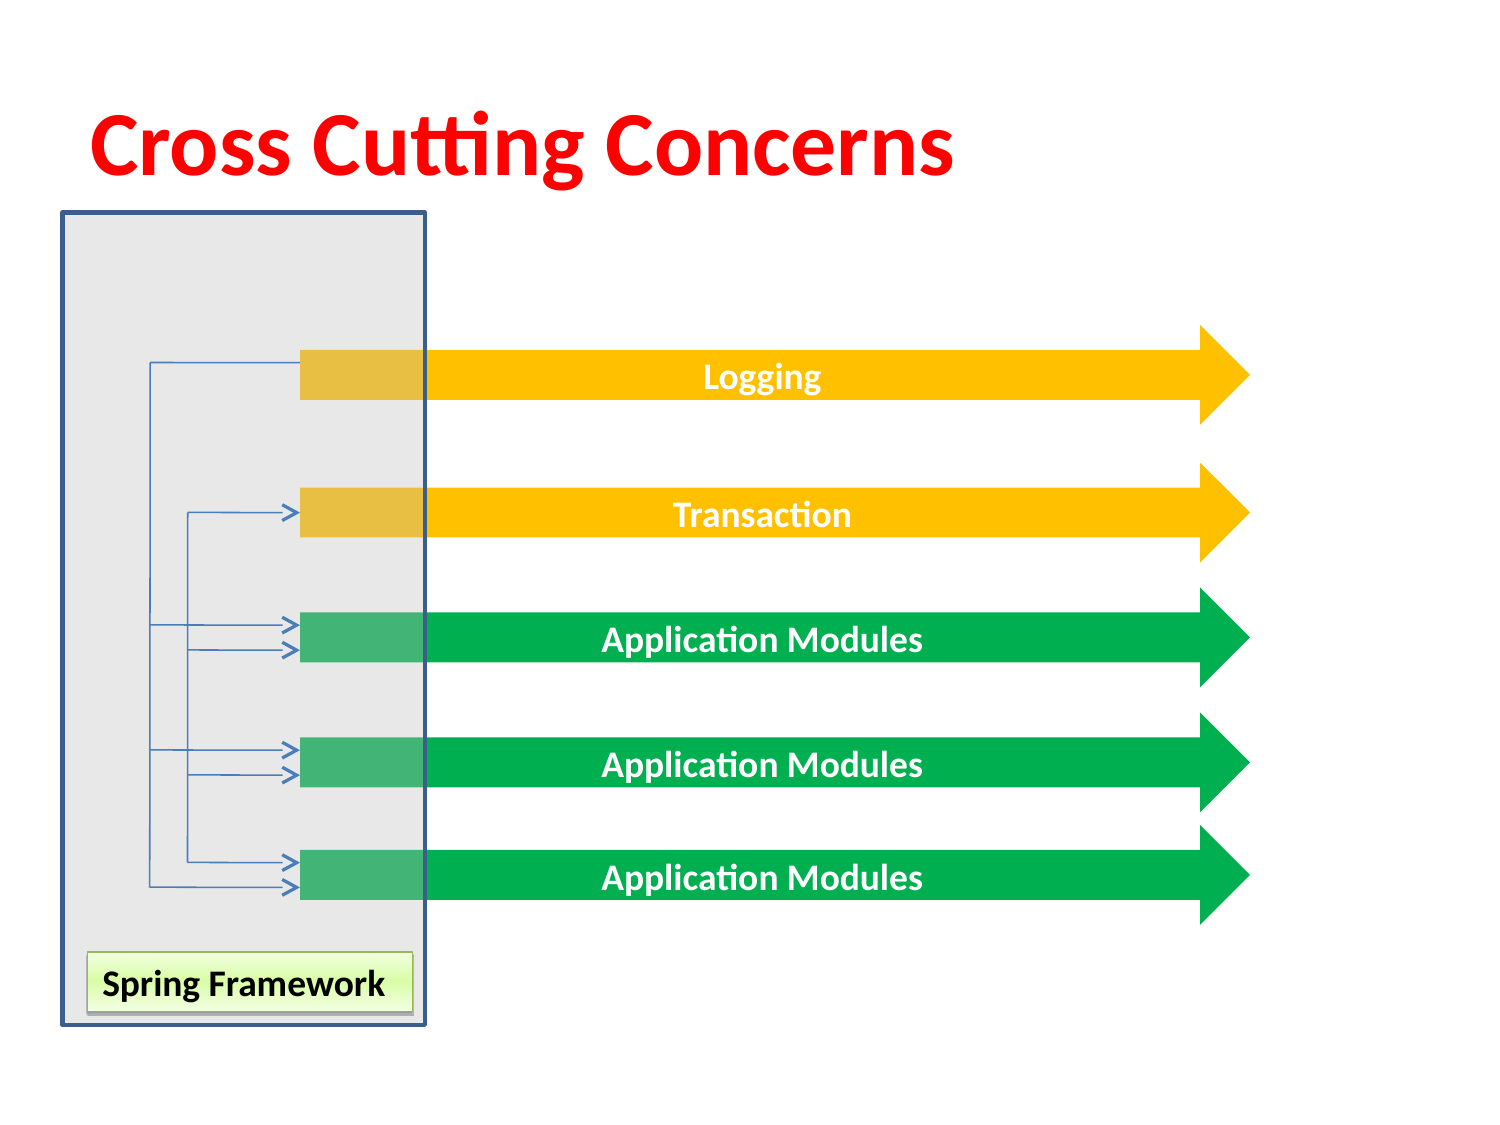

# Cross Cutting Concerns
Logging
Transaction
Application Modules
Application Modules
Application Modules
Spring Framework